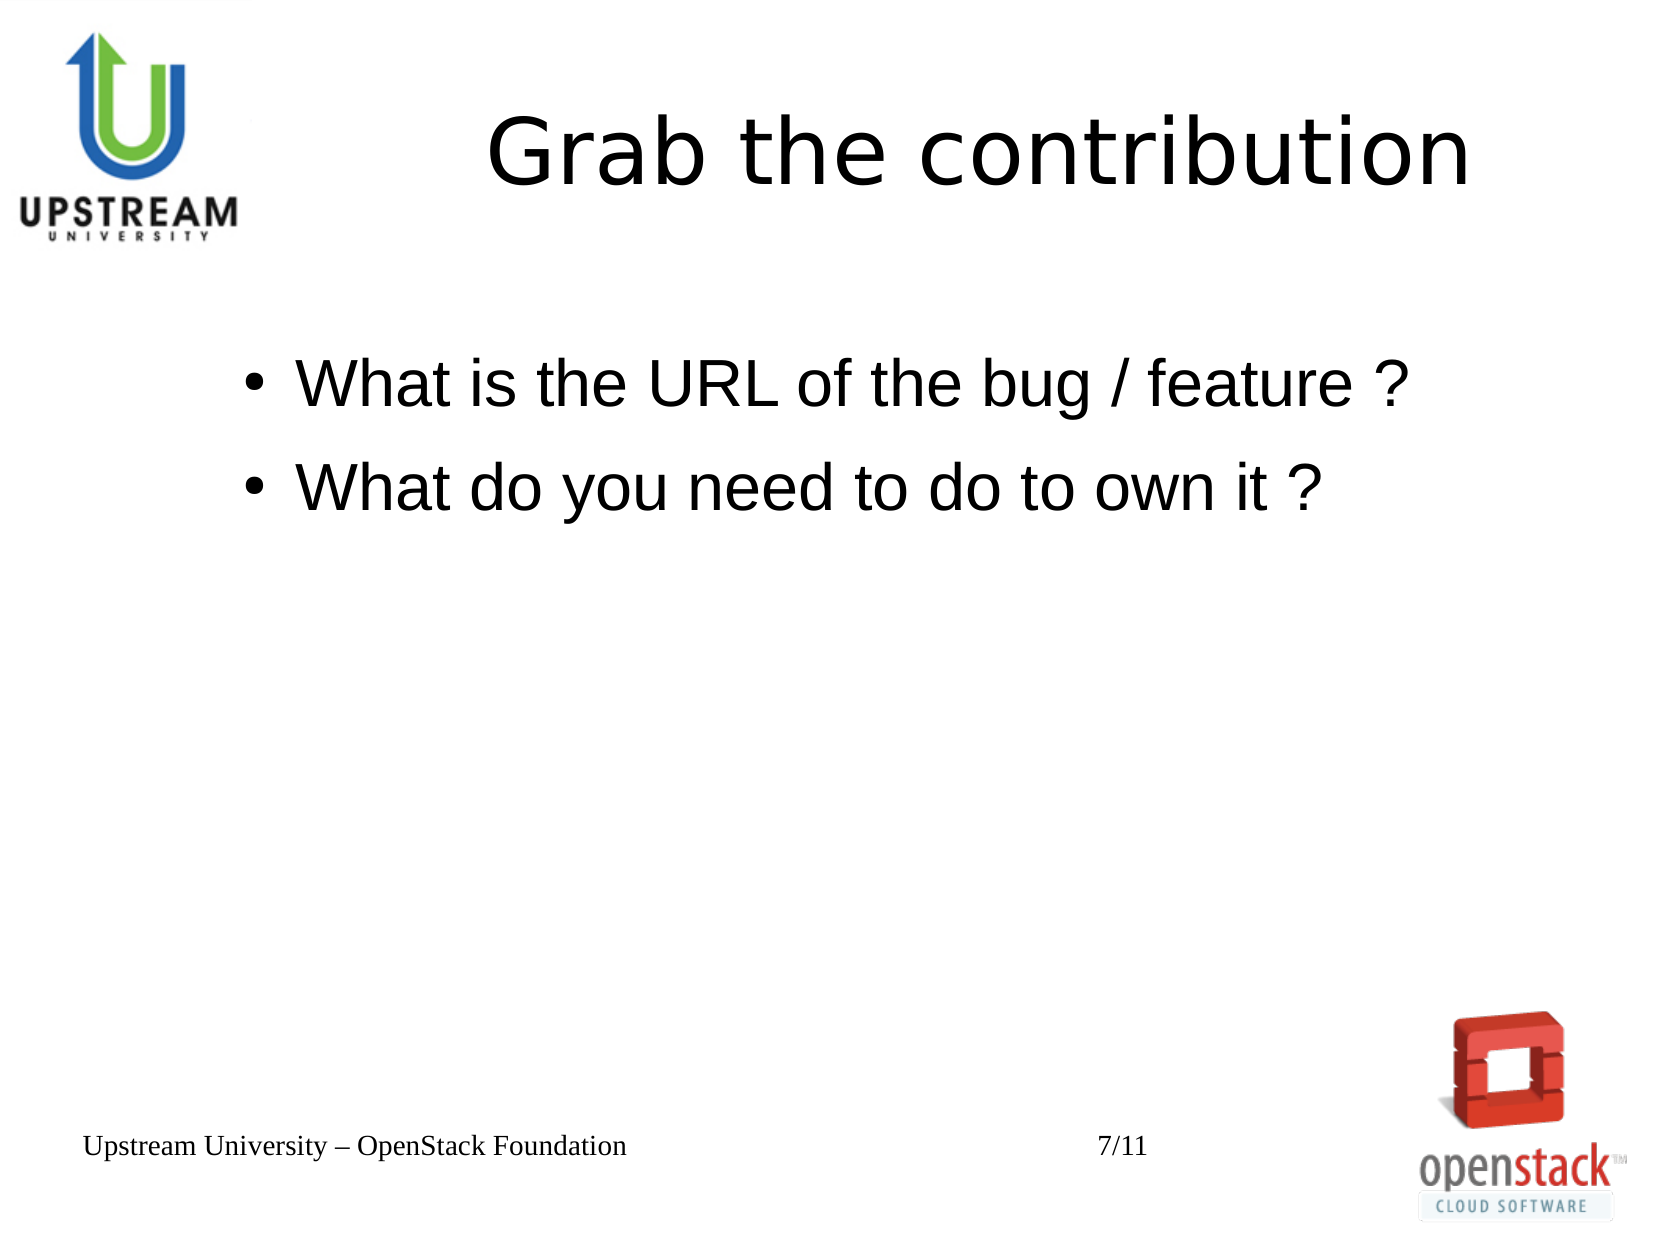

# Grab the contribution
What is the URL of the bug / feature ?
What do you need to do to own it ?